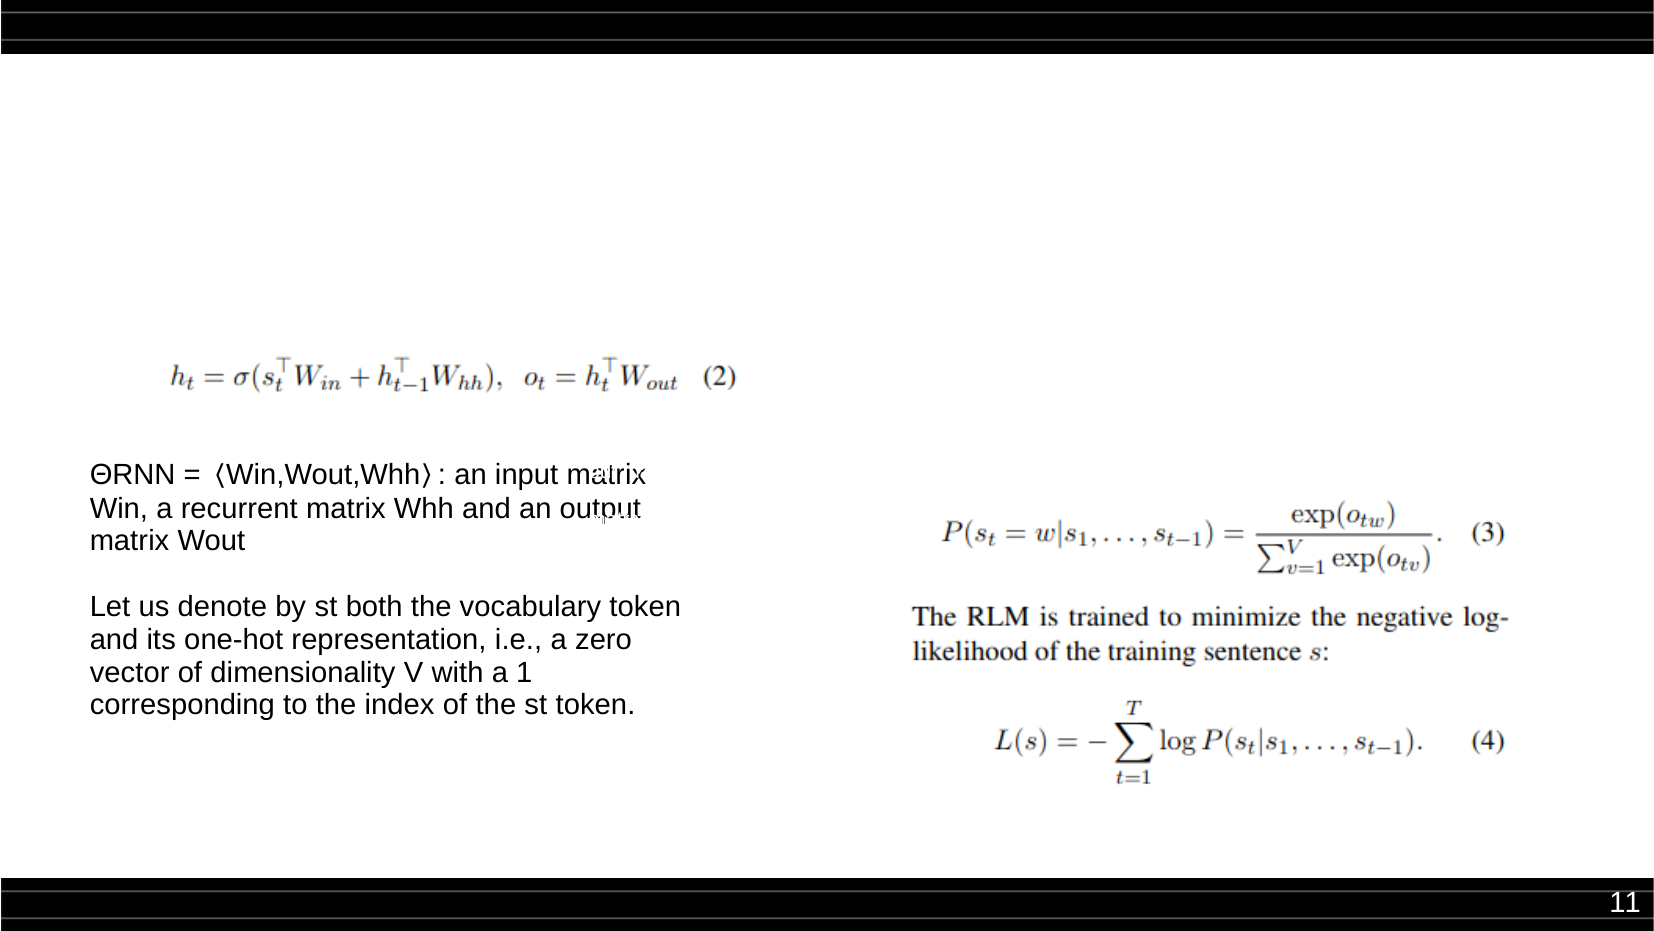

#
ΘRNN = 〈Win,Wout,Whh〉: an in-
put matrix Win, a recurrent matrix Whh and an output
matrix Wout
ΘRNN = 〈Win,Wout,Whh〉: an input matrix Win, a recurrent matrix Whh and an output
matrix Wout
Let us denote by st both the vocabulary token and its one-hot representation, i.e., a zero vector of dimensionality V with a 1 corresponding to the index of the st token.